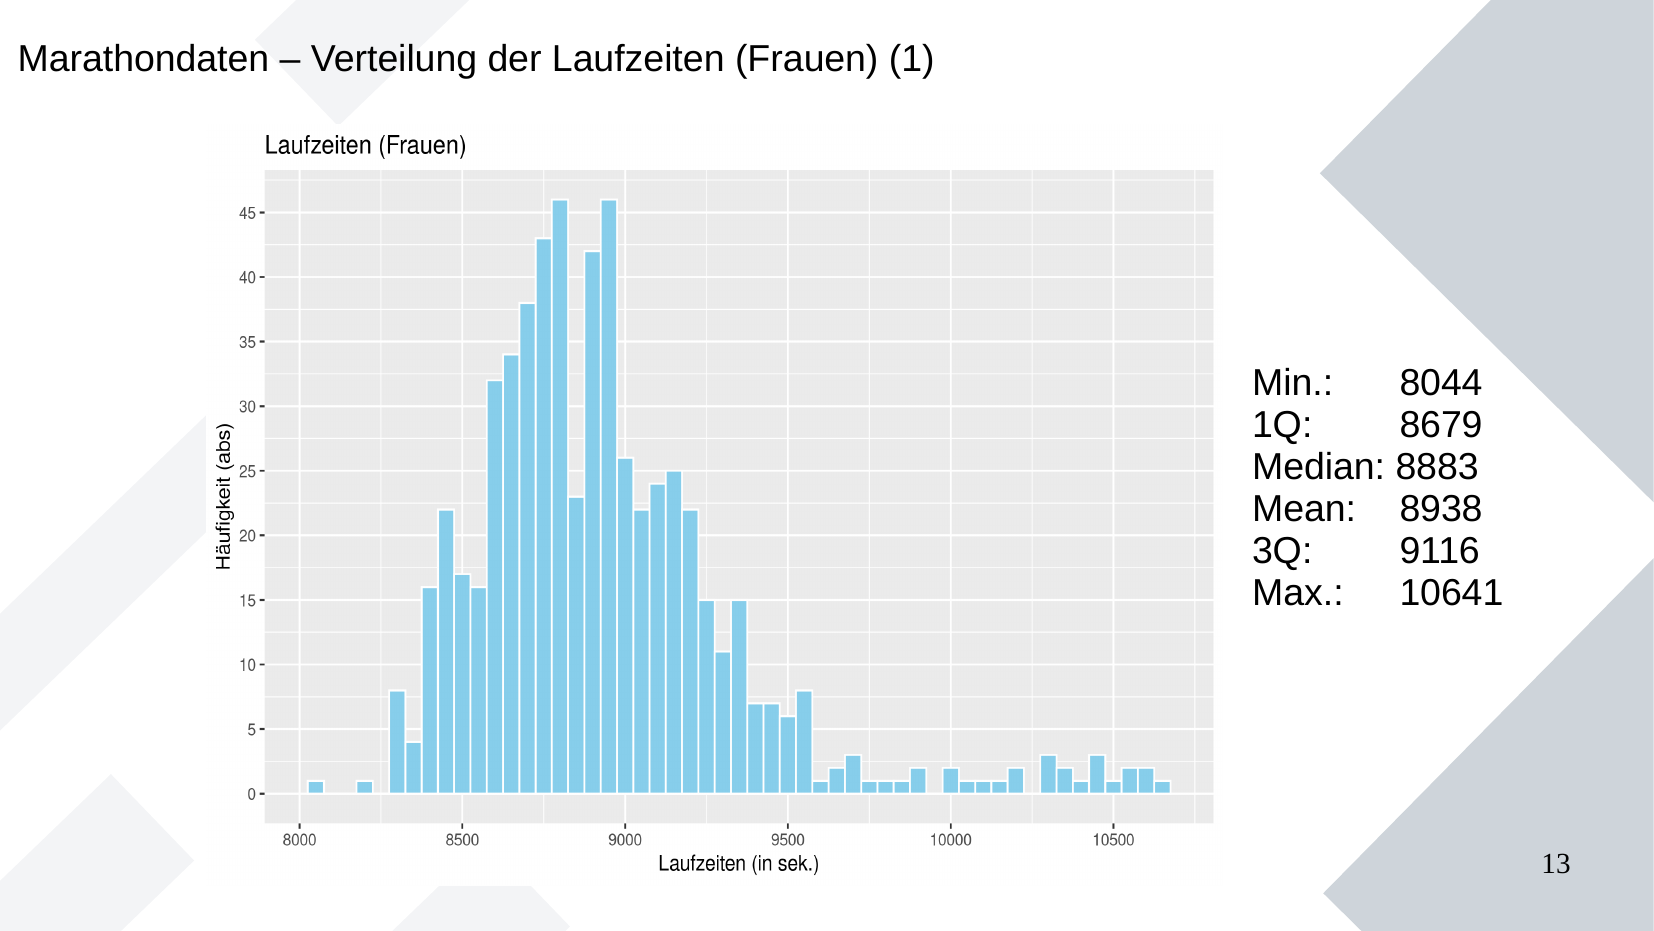

# Marathondaten – Verteilung der Laufzeiten (Frauen) (1)
Min.:	8044
1Q: 		8679
Median: 8883
Mean: 	8938
3Q: 		9116
Max.:	10641
13